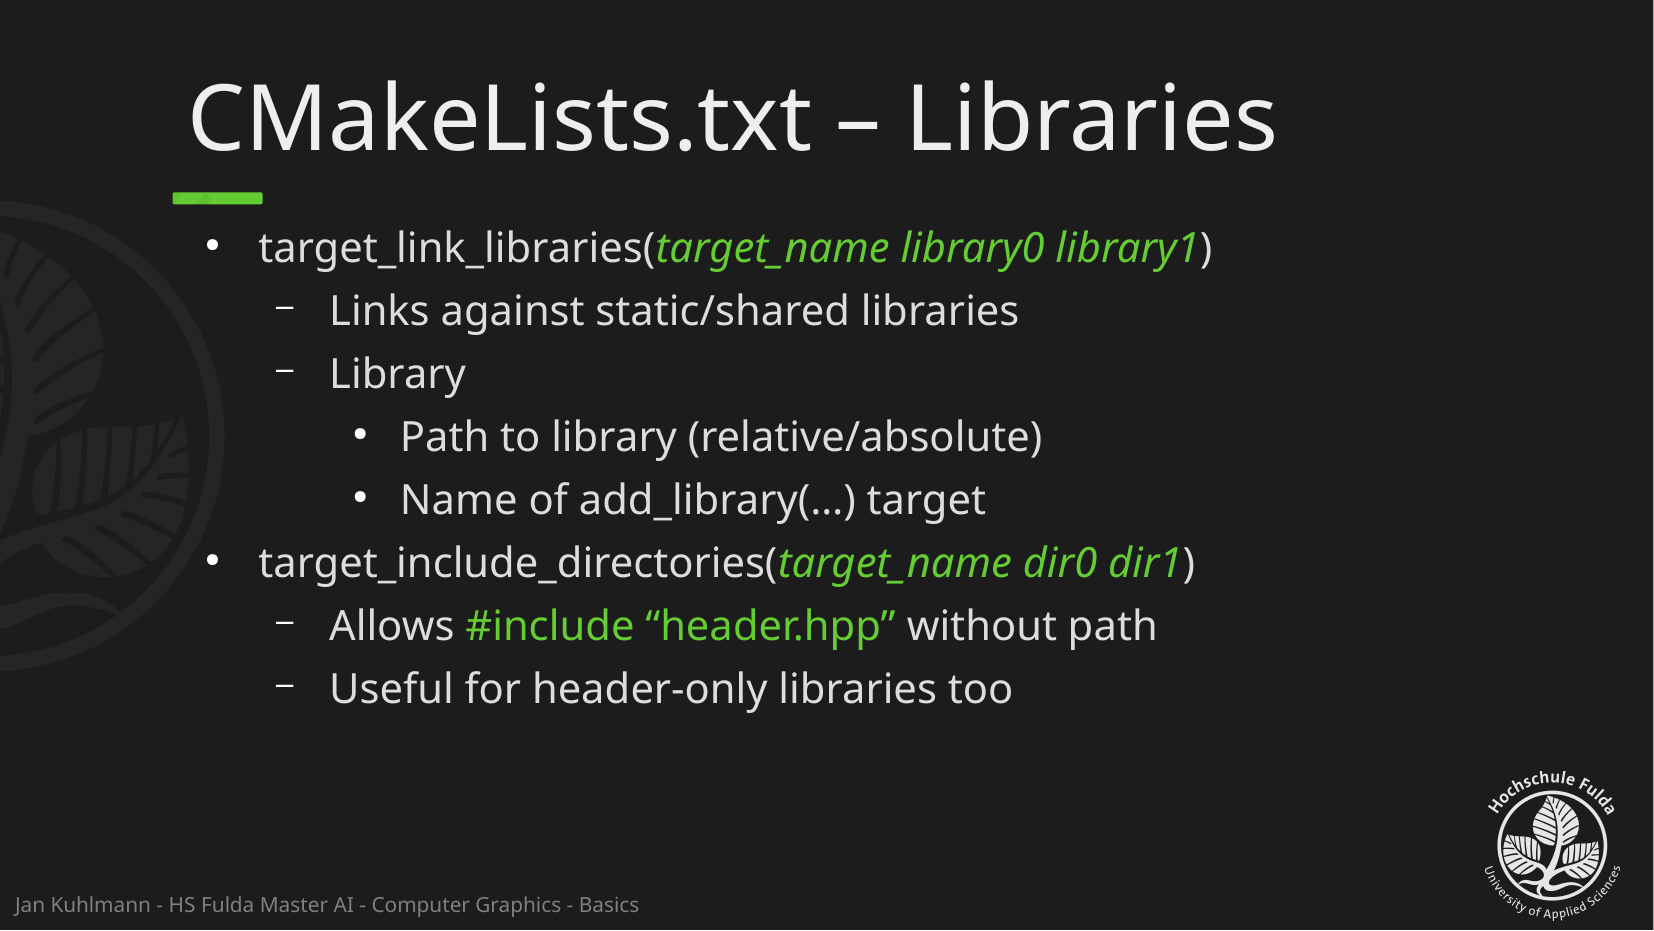

# CMakeLists.txt – Libraries
target_link_libraries(target_name library0 library1)
Links against static/shared libraries
Library
Path to library (relative/absolute)
Name of add_library(…) target
target_include_directories(target_name dir0 dir1)
Allows #include “header.hpp” without path
Useful for header-only libraries too
Jan Kuhlmann - HS Fulda Master AI - Computer Graphics - Basics